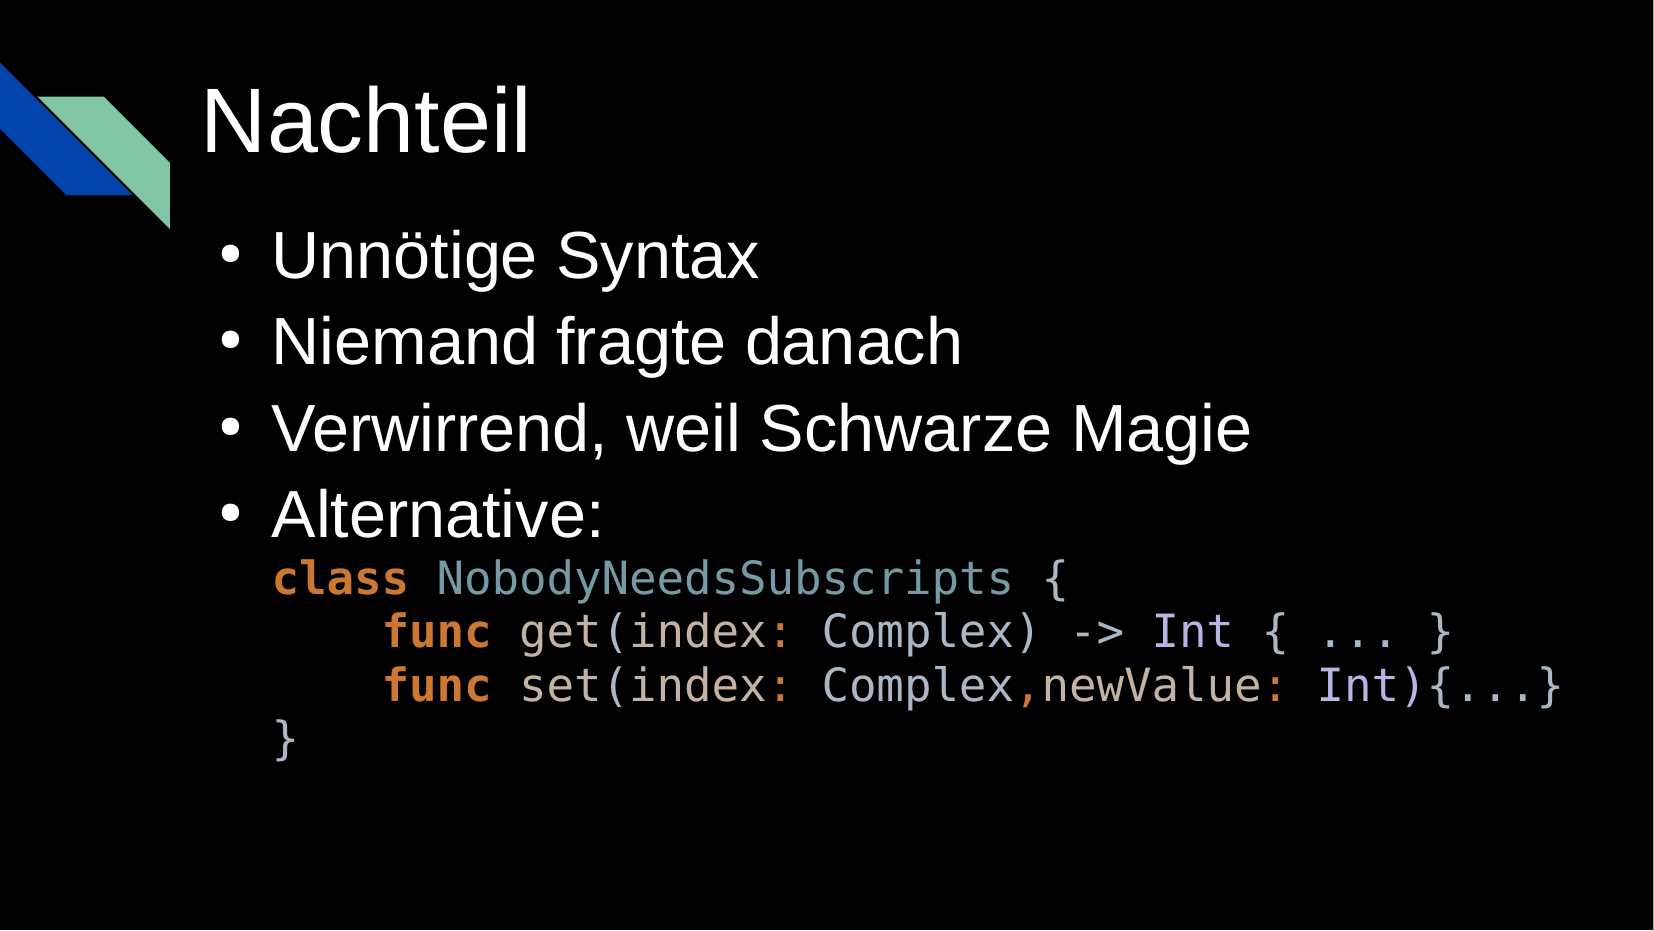

# Nachteil
Unnötige Syntax
Niemand fragte danach
Verwirrend, weil Schwarze Magie
Alternative:
class NobodyNeedsSubscripts {
 func get(index: Complex) -> Int { ... }
 func set(index: Complex,newValue: Int){...}
}